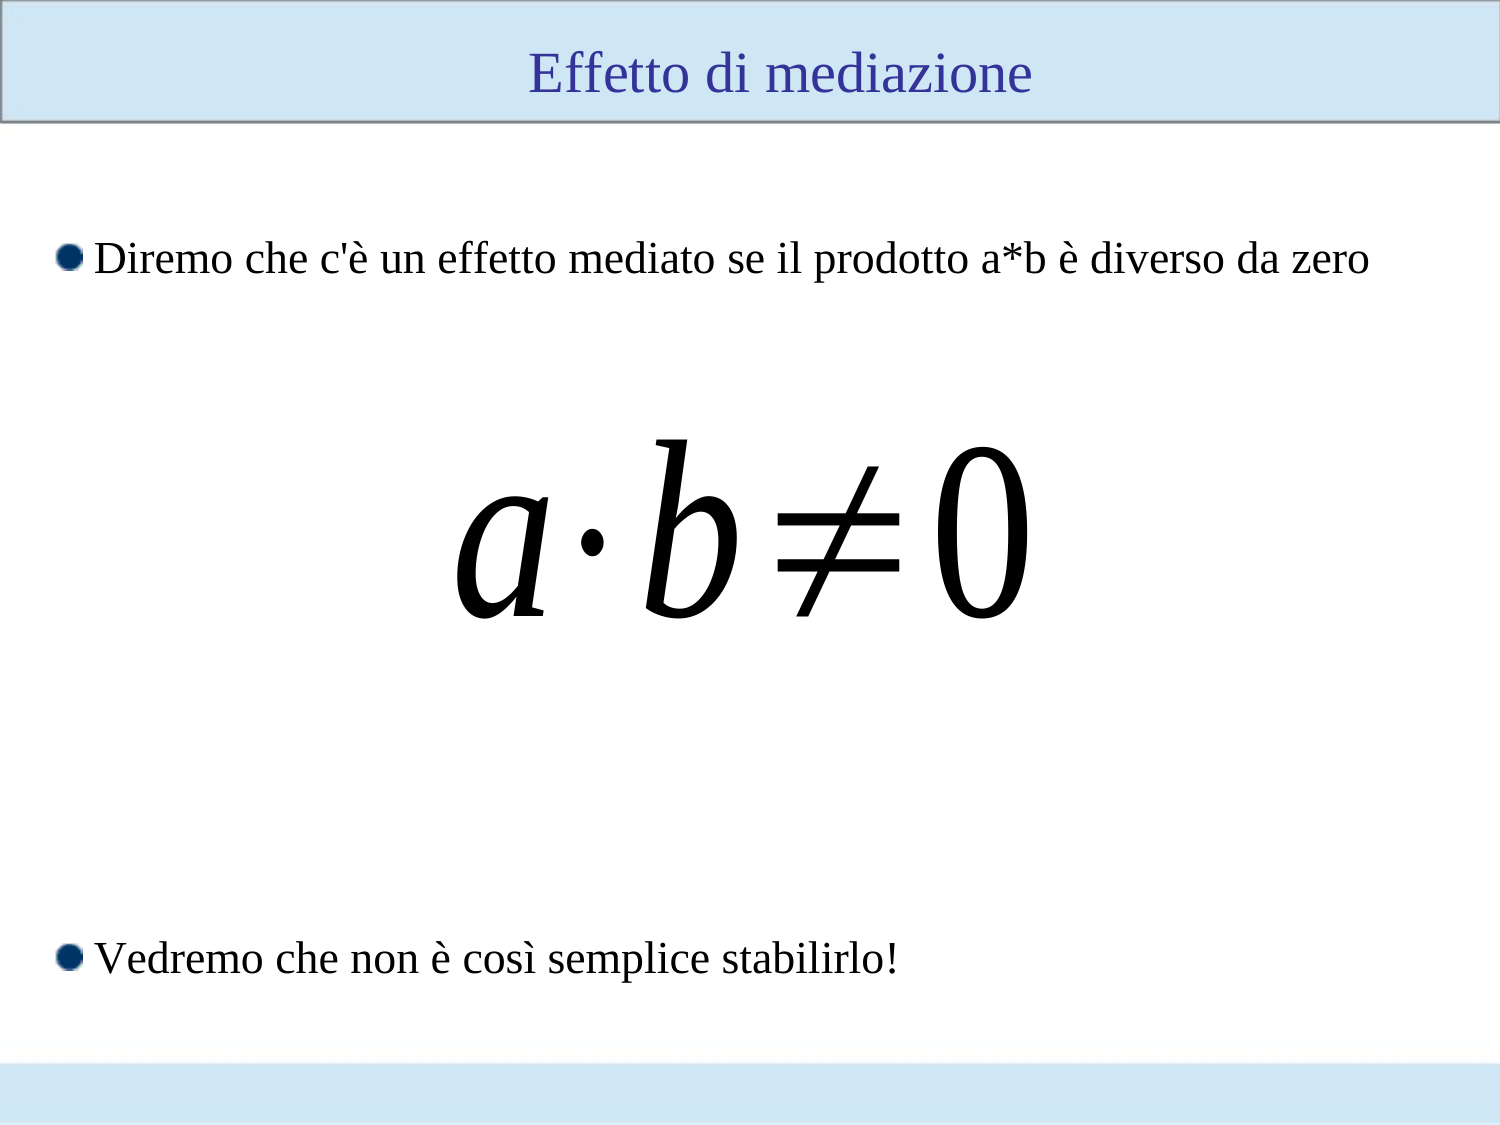

# Effetto di mediazione
 Diremo che c'è un effetto mediato se il prodotto a*b è diverso da zero
 Vedremo che non è così semplice stabilirlo!